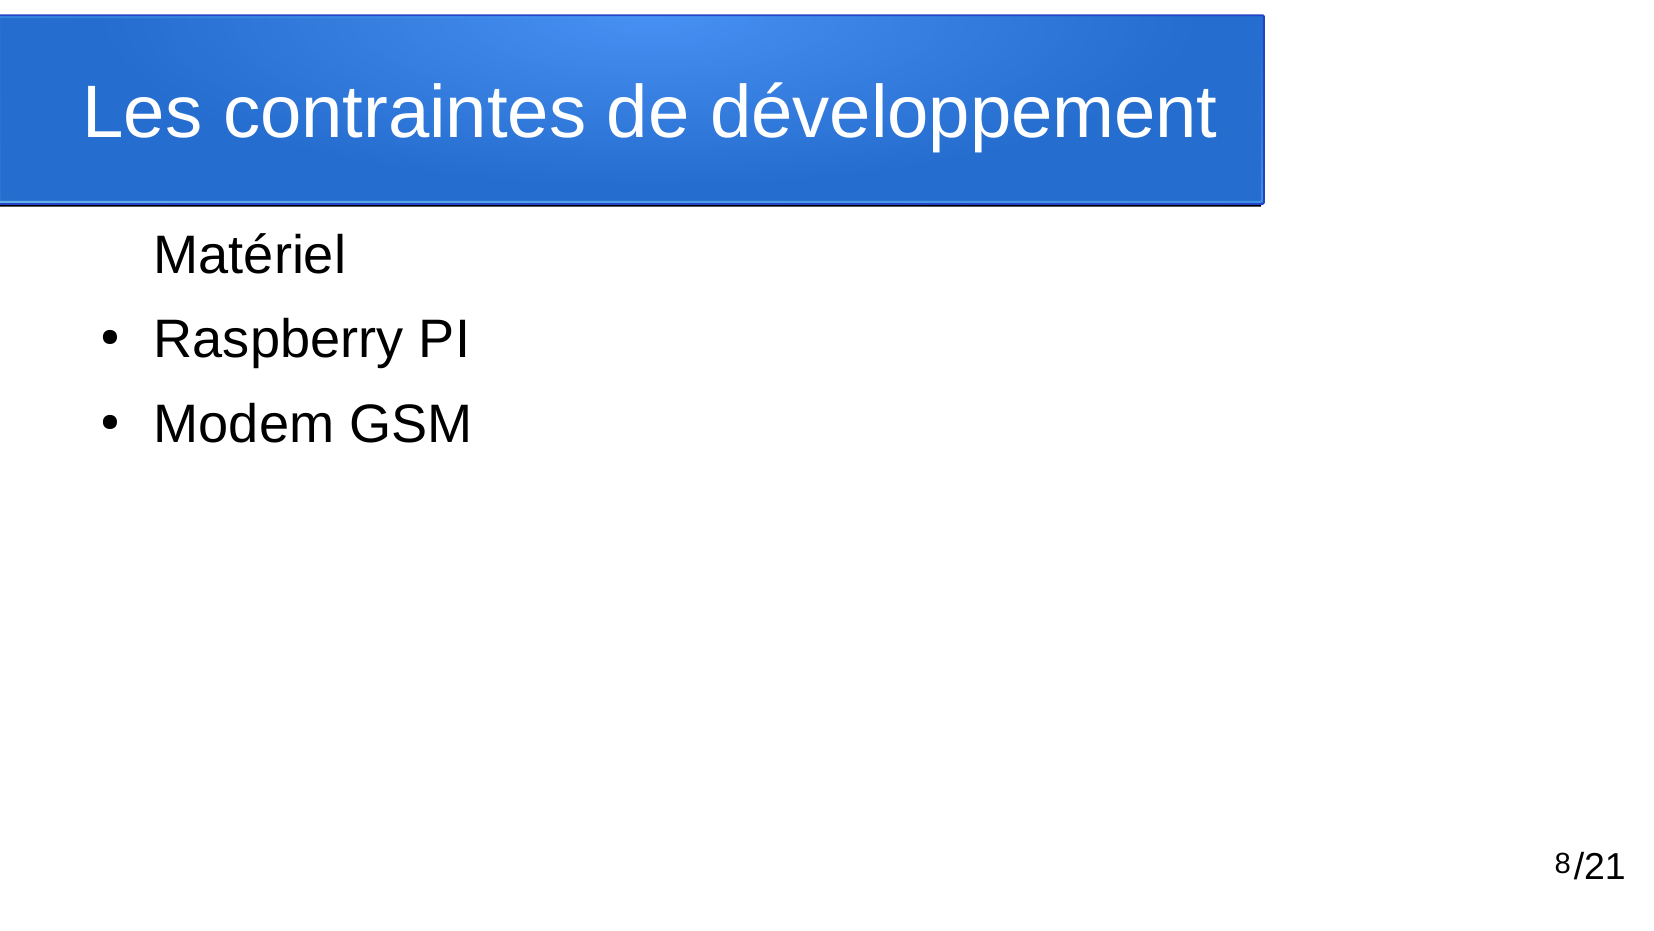

# Les contraintes de développement
Matériel
Raspberry PI
Modem GSM
/21
8